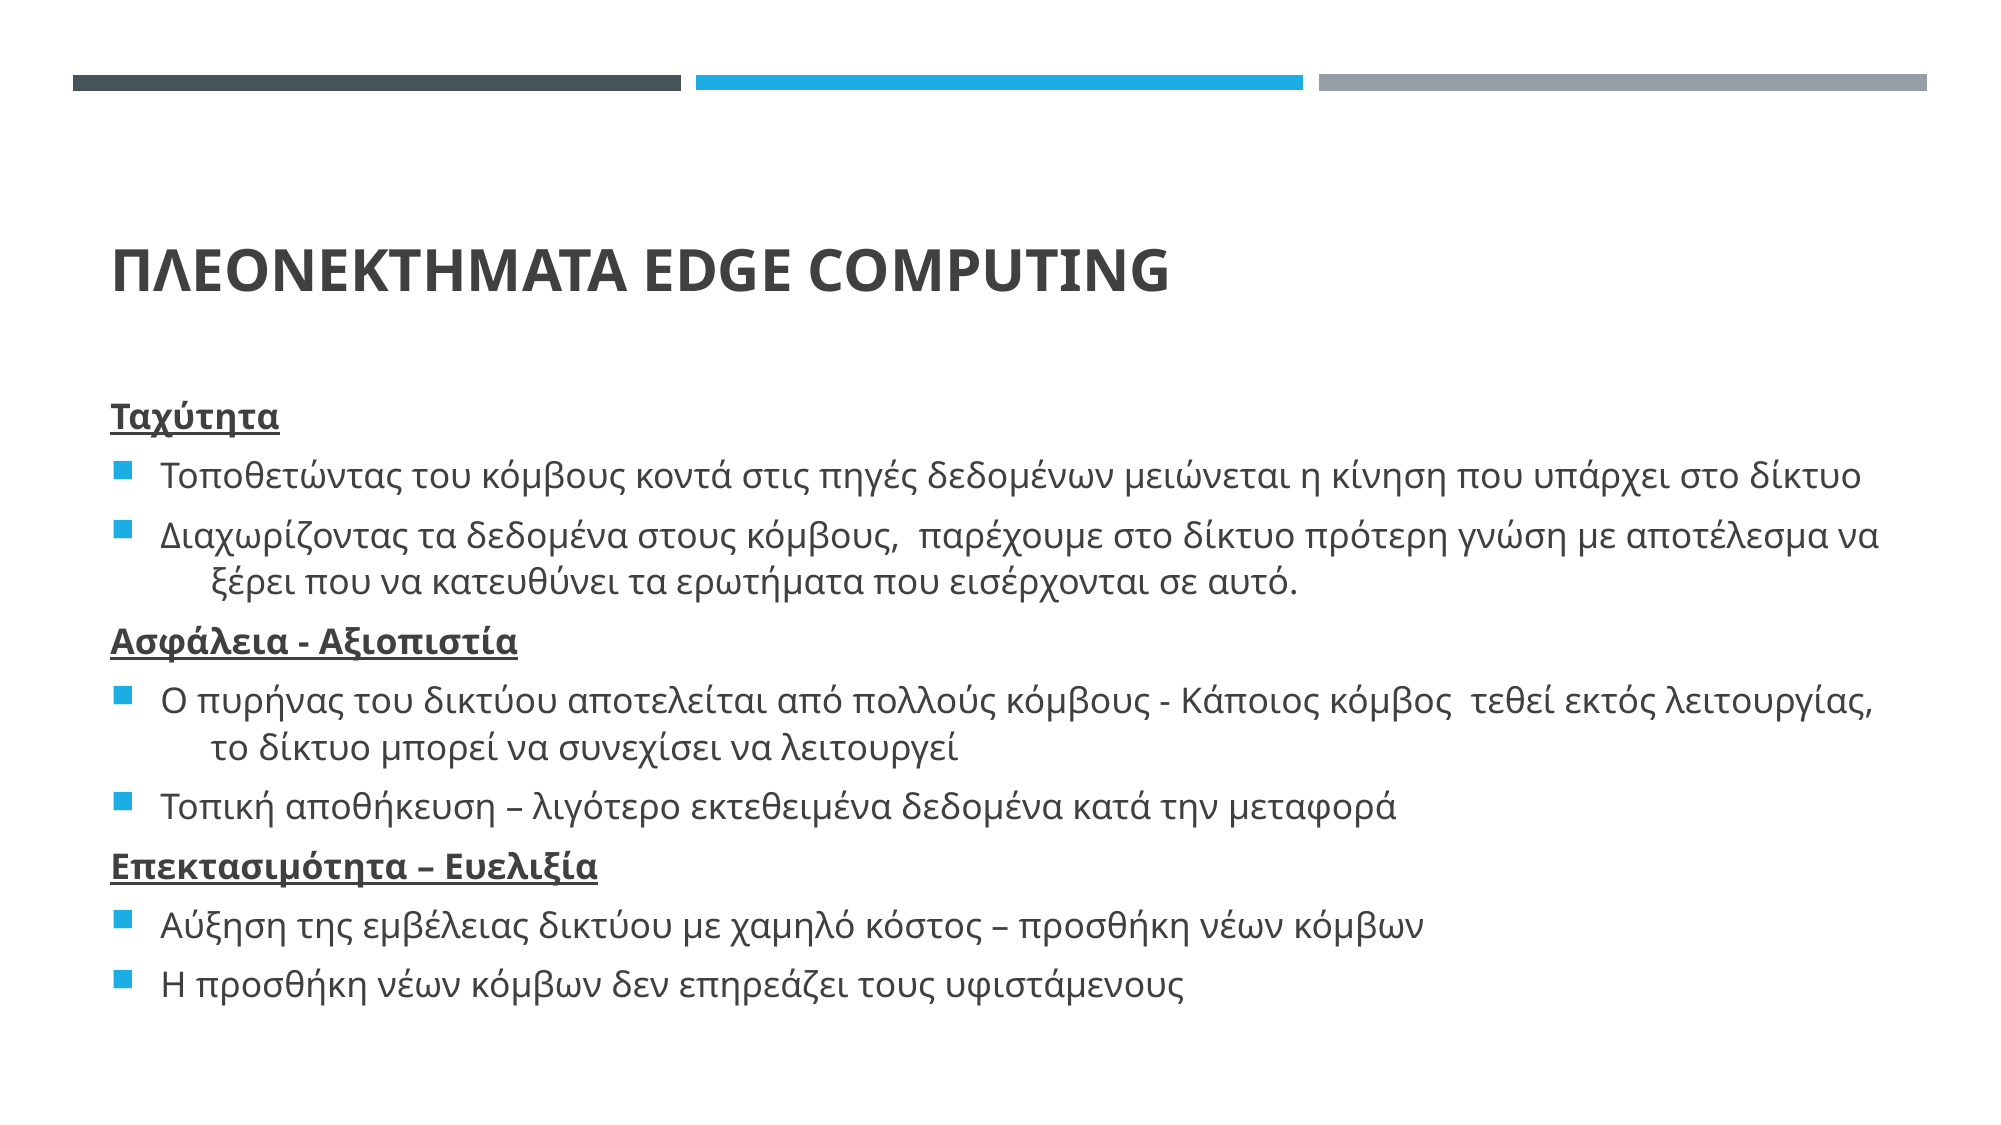

# Πλεονεκτηματα edge computing
Ταχύτητα
Τοποθετώντας του κόμβους κοντά στις πηγές δεδομένων μειώνεται η κίνηση που υπάρχει στο δίκτυο
Διαχωρίζοντας τα δεδομένα στους κόμβους, παρέχουμε στο δίκτυο πρότερη γνώση με αποτέλεσμα να ξέρει που να κατευθύνει τα ερωτήματα που εισέρχονται σε αυτό.
Ασφάλεια - Αξιοπιστία
Ο πυρήνας του δικτύου αποτελείται από πολλούς κόμβους - Κάποιος κόμβος τεθεί εκτός λειτουργίας, το δίκτυο μπορεί να συνεχίσει να λειτουργεί
Τοπική αποθήκευση – λιγότερο εκτεθειμένα δεδομένα κατά την μεταφορά
Επεκτασιμότητα – Ευελιξία
Αύξηση της εμβέλειας δικτύου με χαμηλό κόστος – προσθήκη νέων κόμβων
Η προσθήκη νέων κόμβων δεν επηρεάζει τους υφιστάμενους